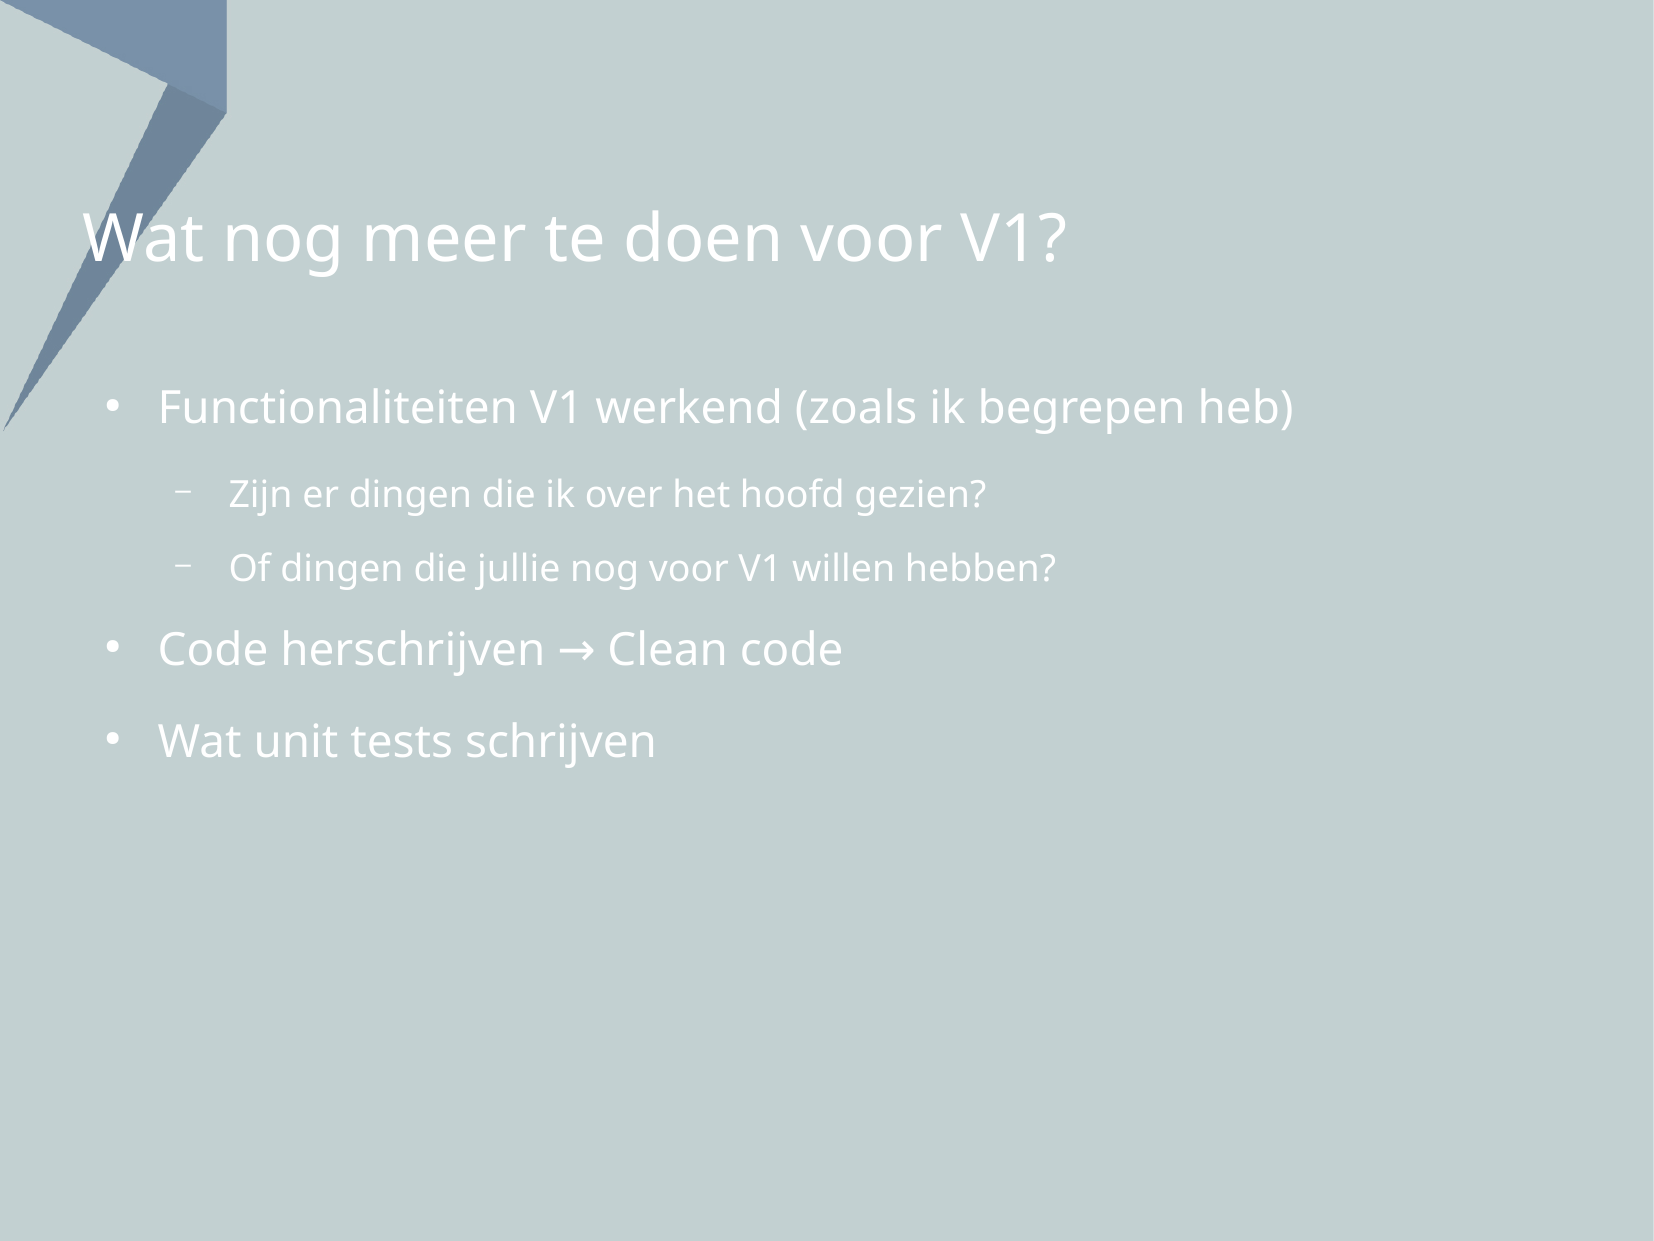

# Wat nog meer te doen voor V1?
Functionaliteiten V1 werkend (zoals ik begrepen heb)
Zijn er dingen die ik over het hoofd gezien?
Of dingen die jullie nog voor V1 willen hebben?
Code herschrijven → Clean code
Wat unit tests schrijven